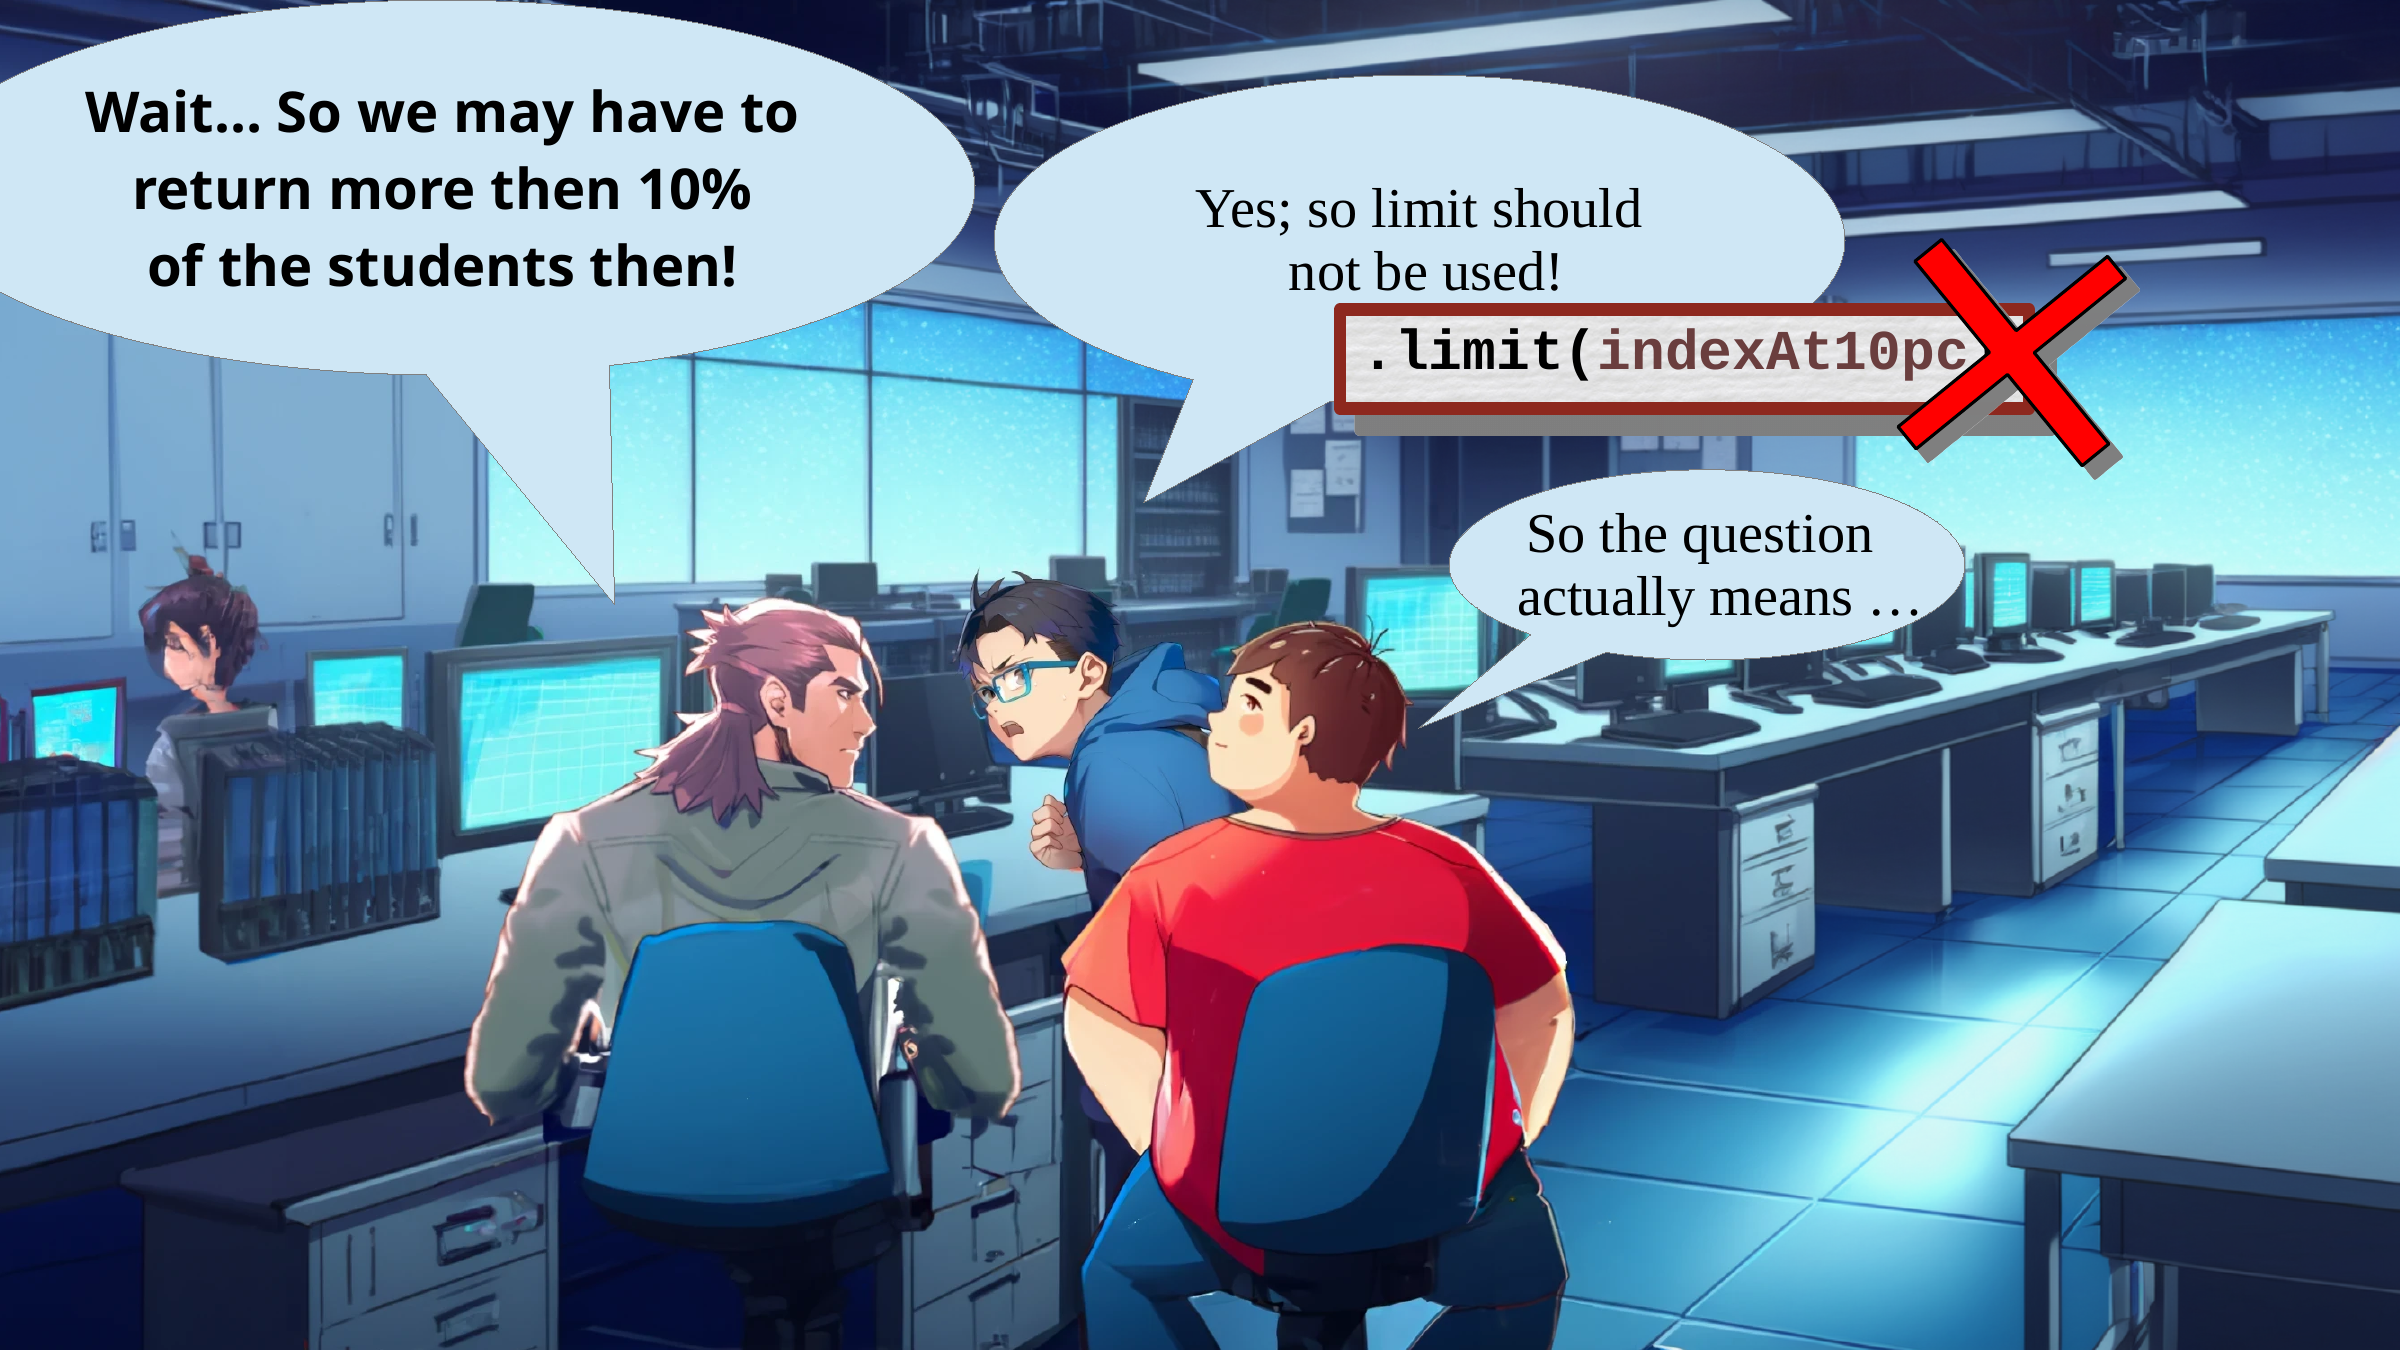

Wait… So we may have to
return more then 10%
of the students then!
Yes; so limit should
 not be used!
.limit(indexAt10pc)
So the question
 actually means …